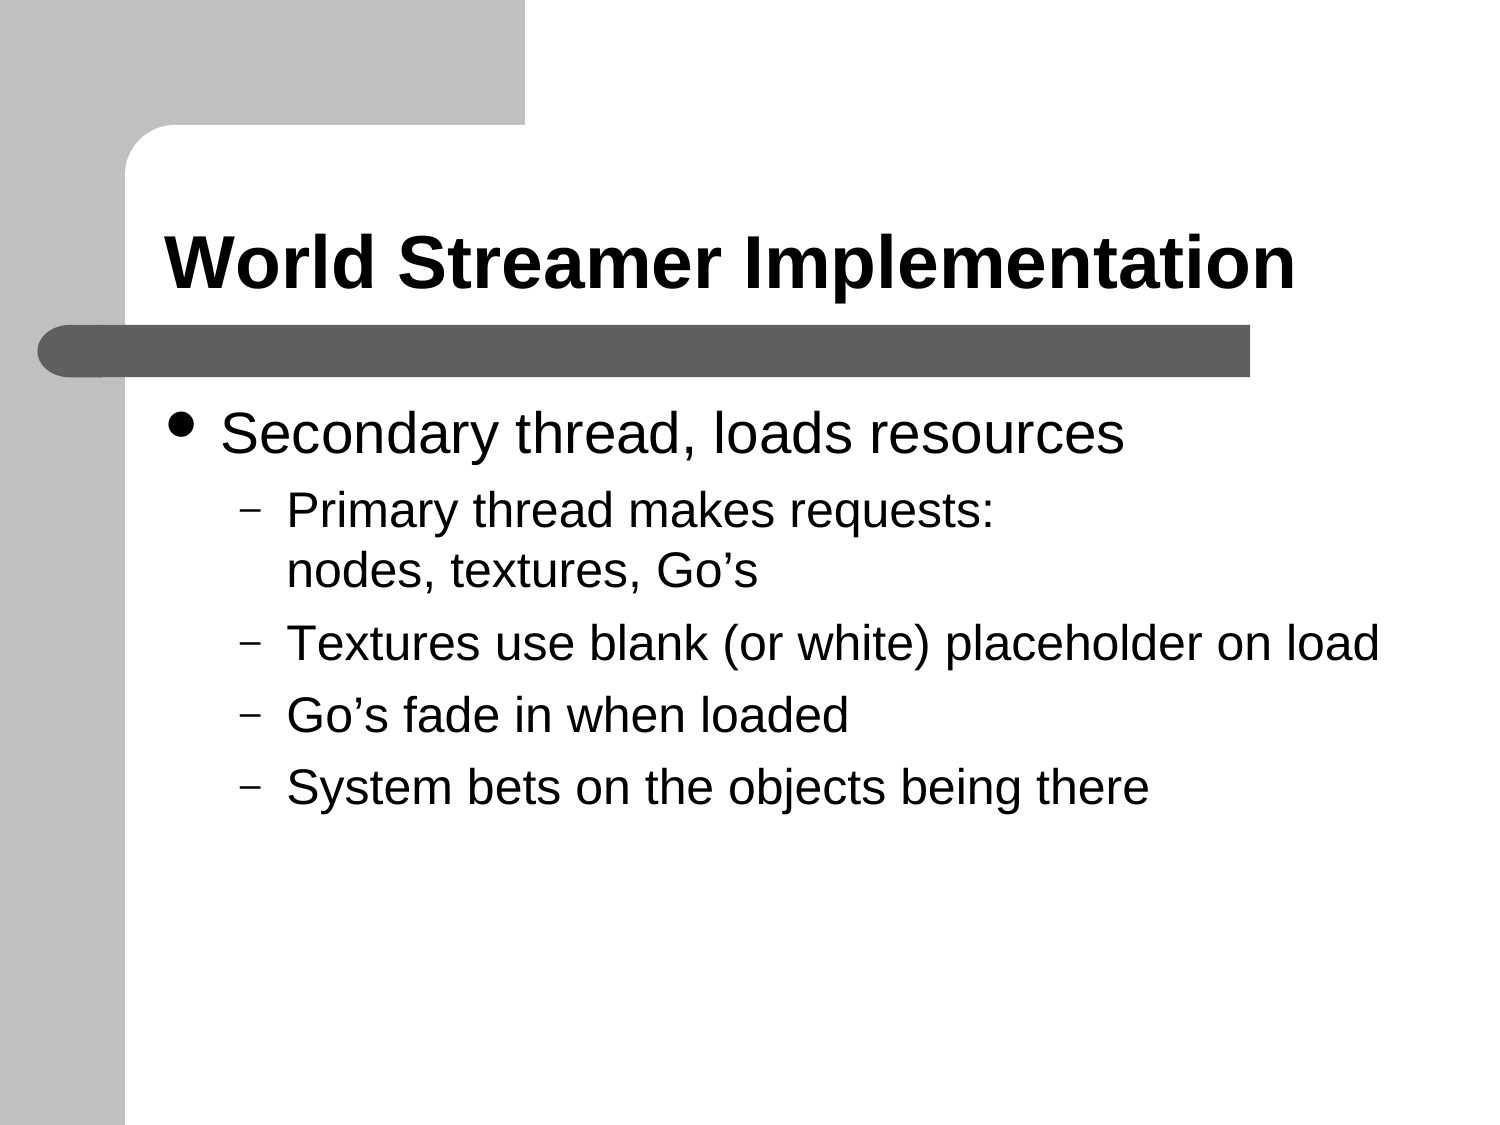

# World Streamer Implementation
Secondary thread, loads resources
Primary thread makes requests:
nodes, textures, Go’s
Textures use blank (or white) placeholder on load
Go’s fade in when loaded
System bets on the objects being there